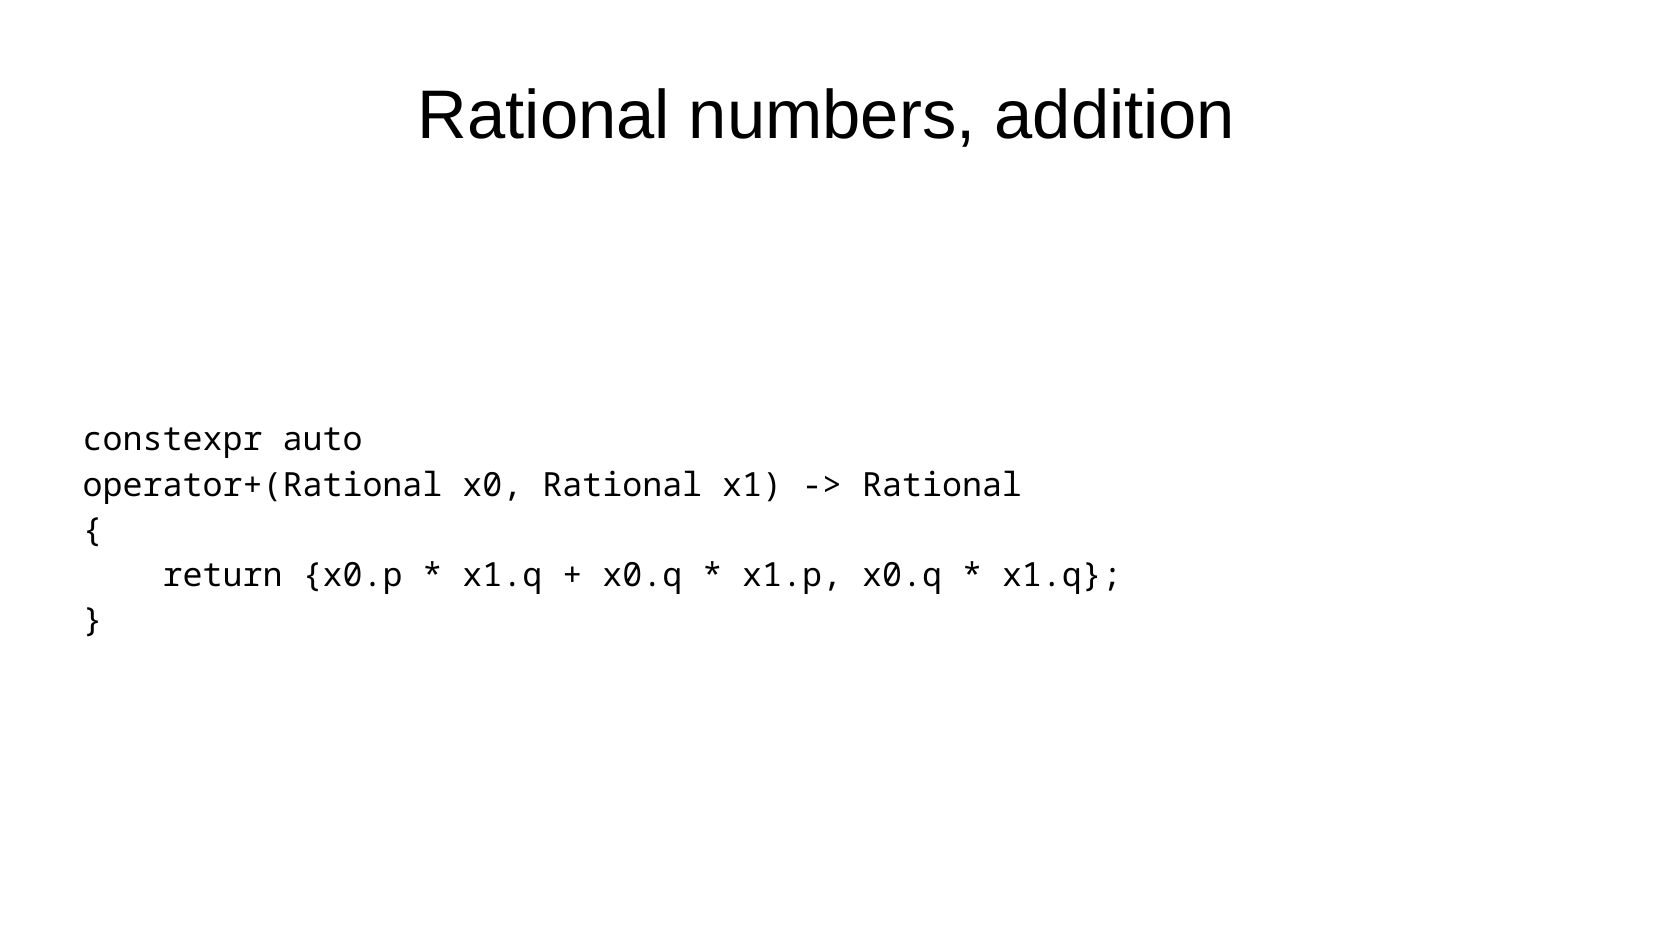

Rational numbers, addition
# constexpr auto
operator+(Rational x0, Rational x1) -> Rational
{
 return {x0.p * x1.q + x0.q * x1.p, x0.q * x1.q};
}